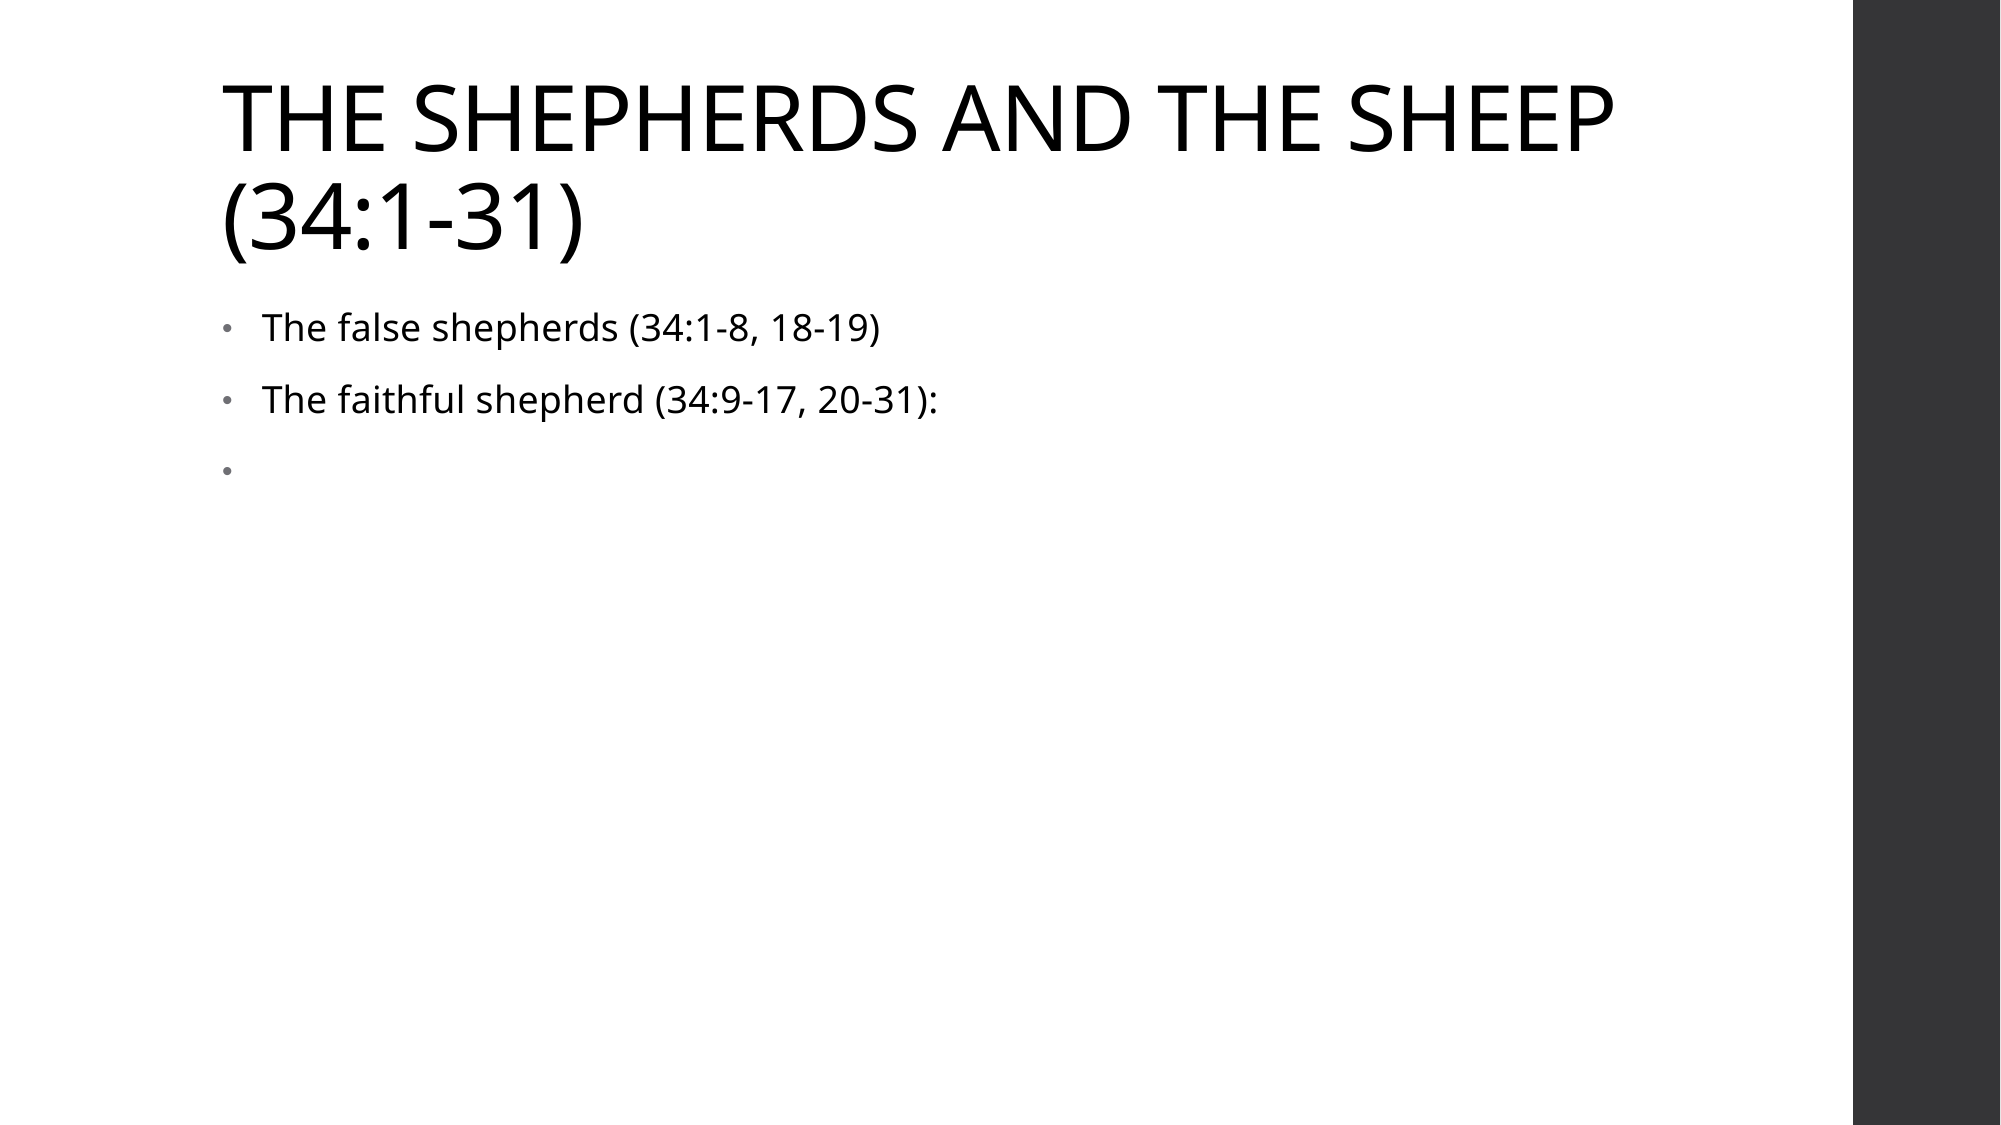

# THE SHEPHERDS AND THE SHEEP (34:1-31)
 The false shepherds (34:1-8, 18-19)
 The faithful shepherd (34:9-17, 20-31):